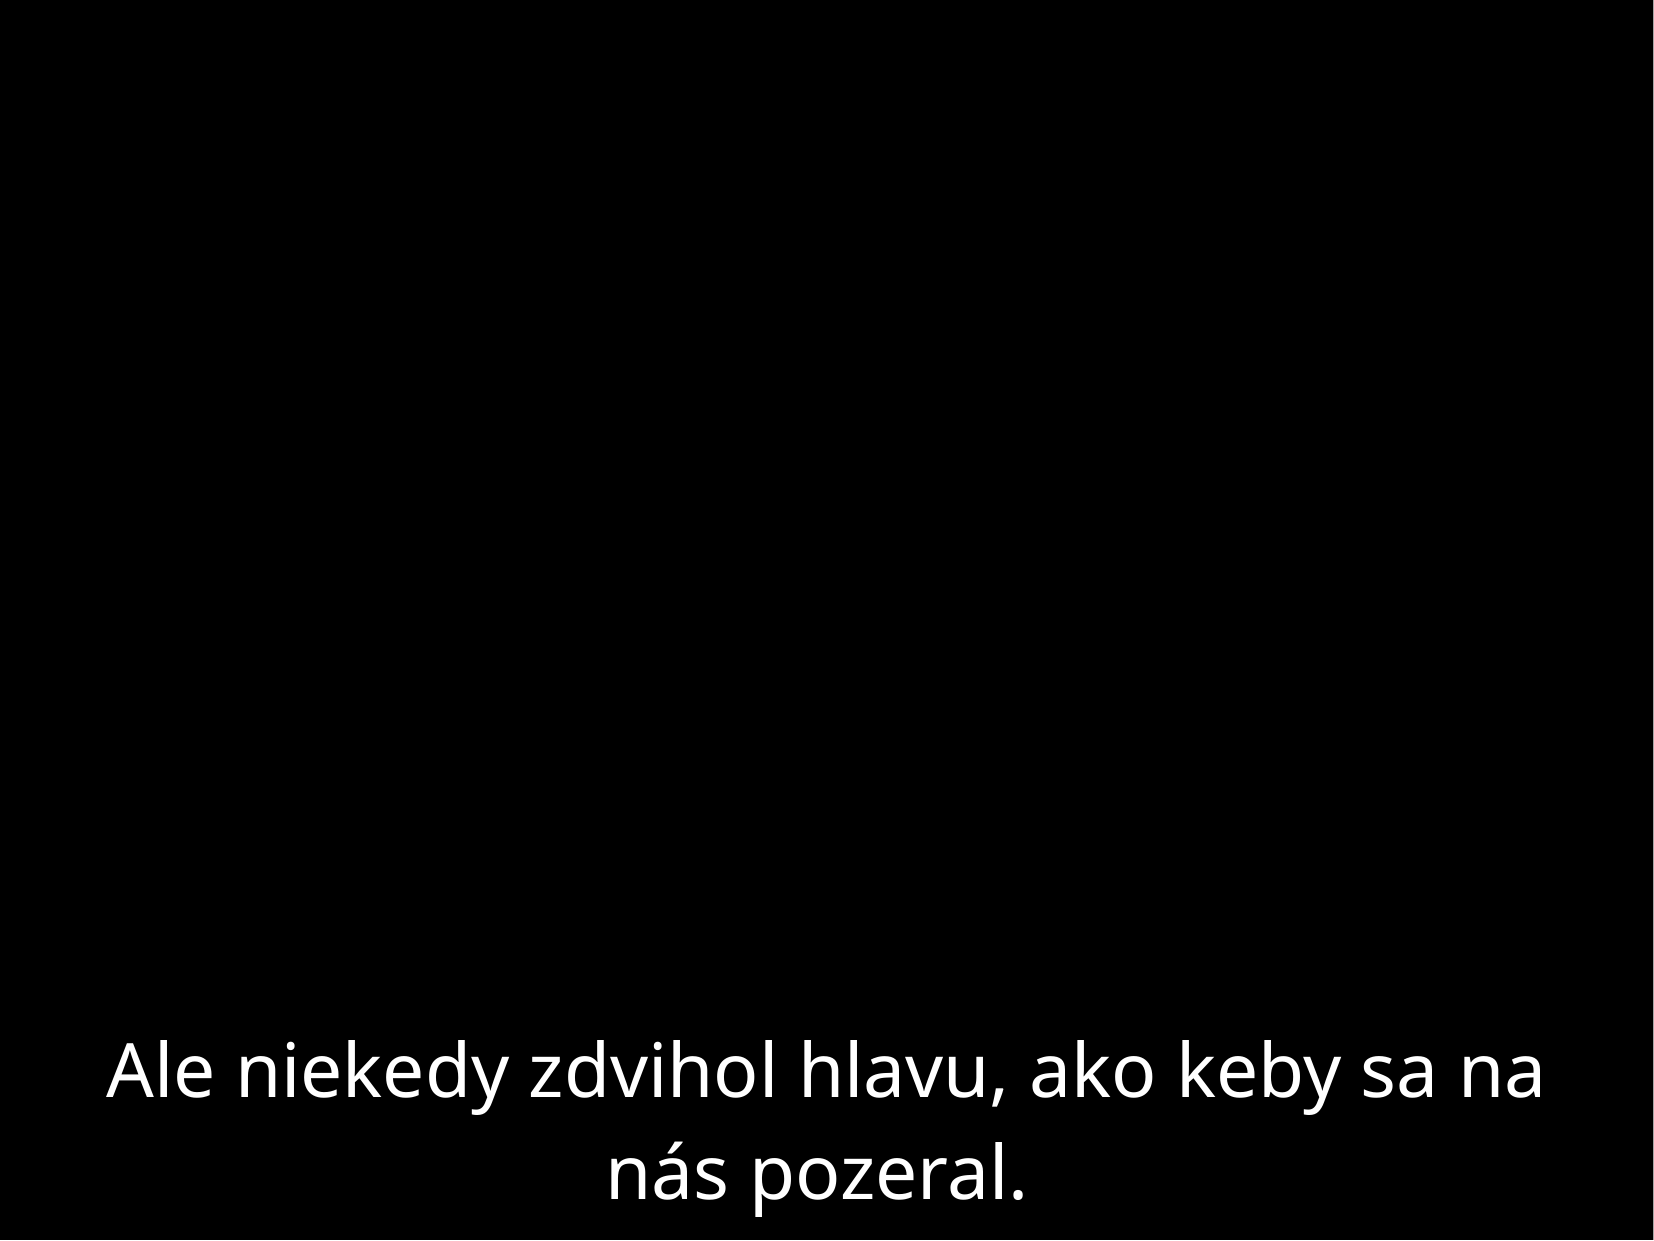

# Ale niekedy zdvihol hlavu, ako keby sa na nás pozeral.